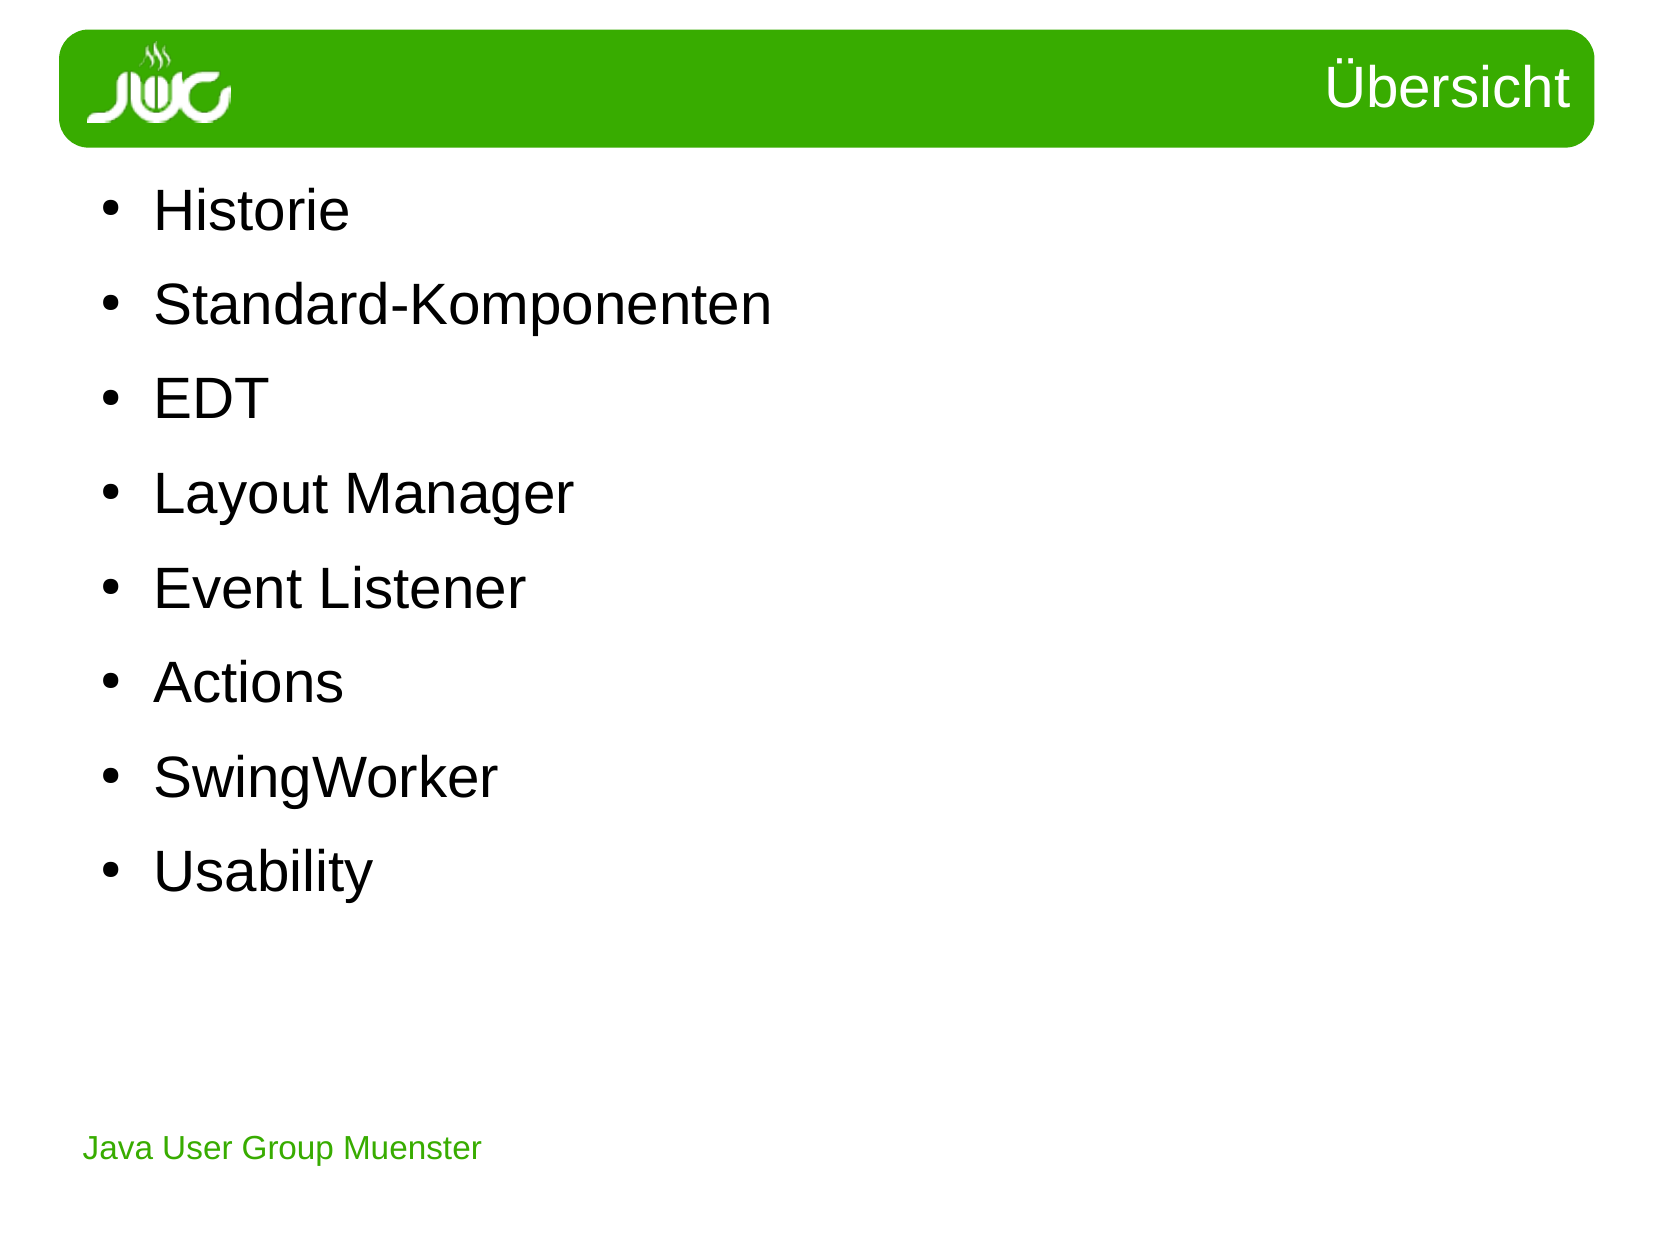

# Übersicht
Historie
Standard-Komponenten
EDT
Layout Manager
Event Listener
Actions
SwingWorker
Usability